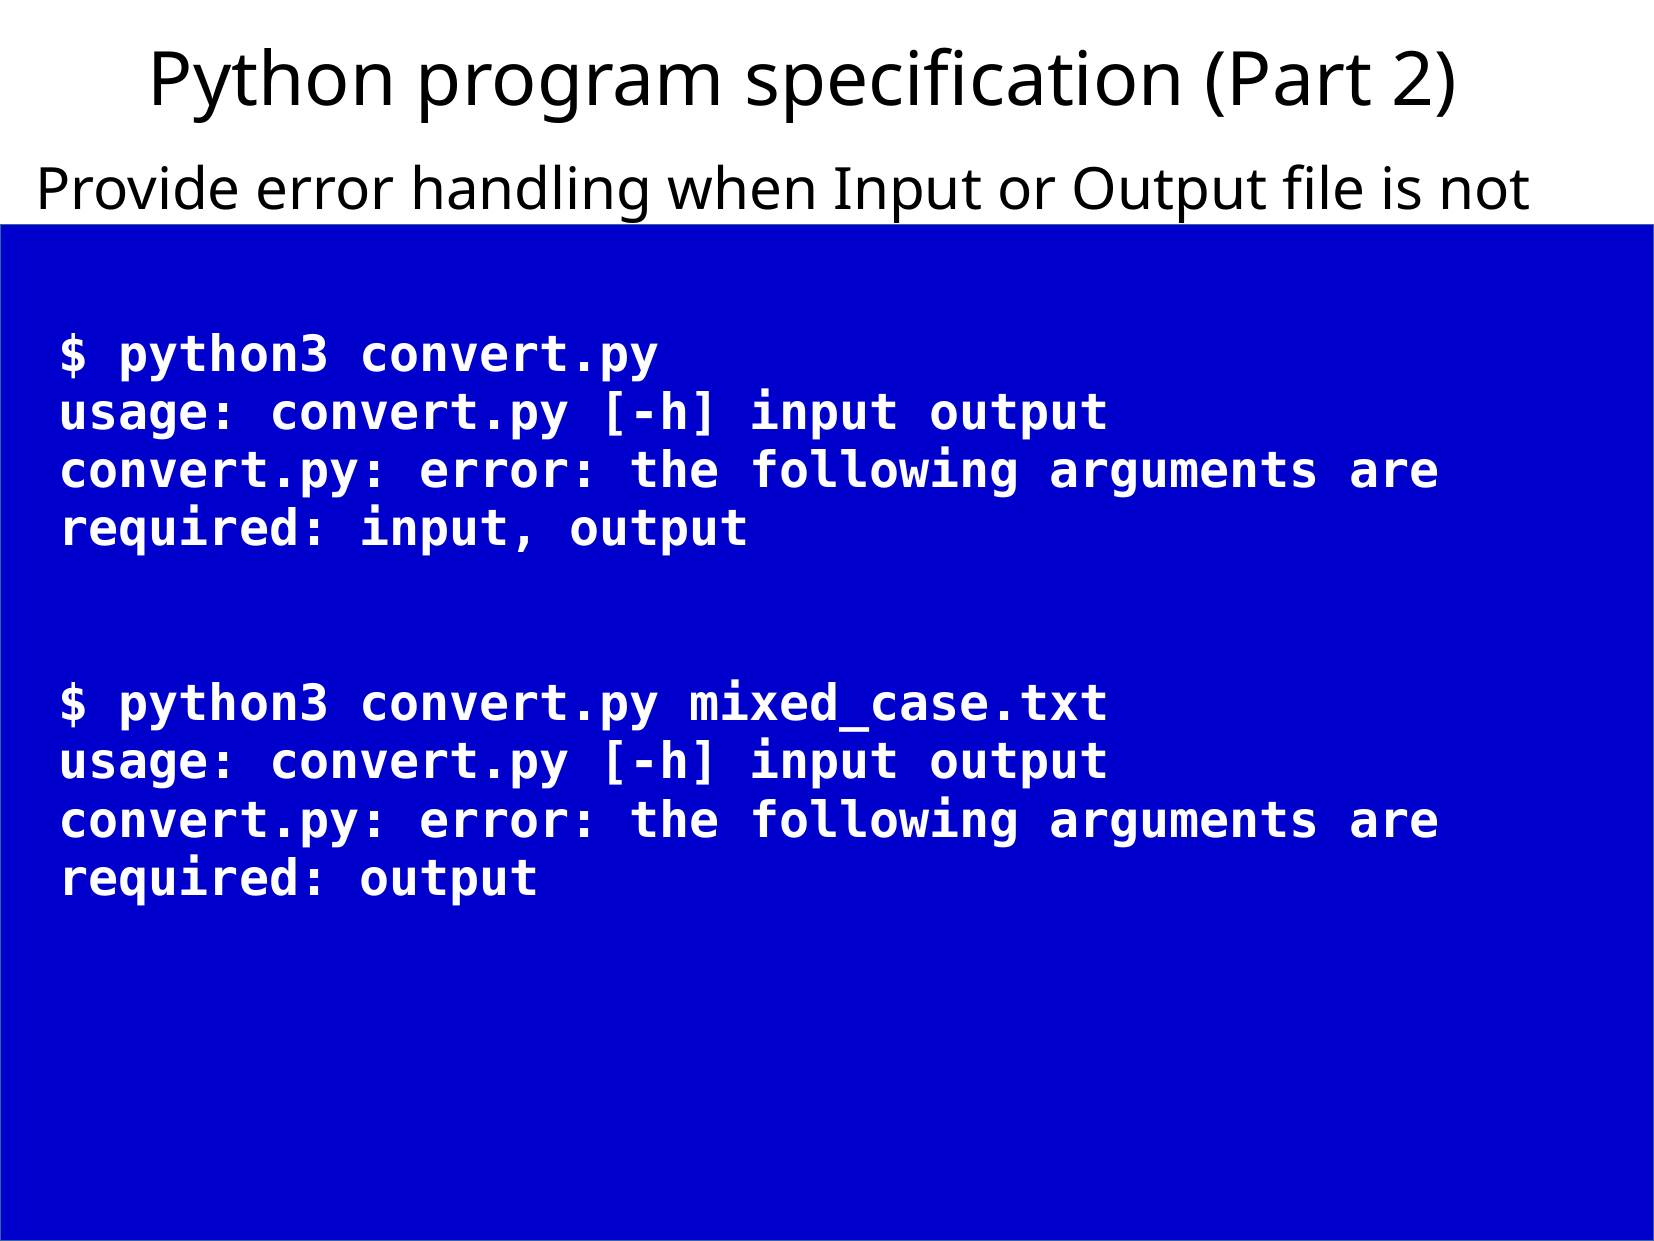

# Python program specification (Part 2)
Provide error handling when Input or Output file is not provided:
$ python3 convert.py
usage: convert.py [-h] input output
convert.py: error: the following arguments are required: input, output
$ python3 convert.py mixed_case.txt
usage: convert.py [-h] input output
convert.py: error: the following arguments are required: output